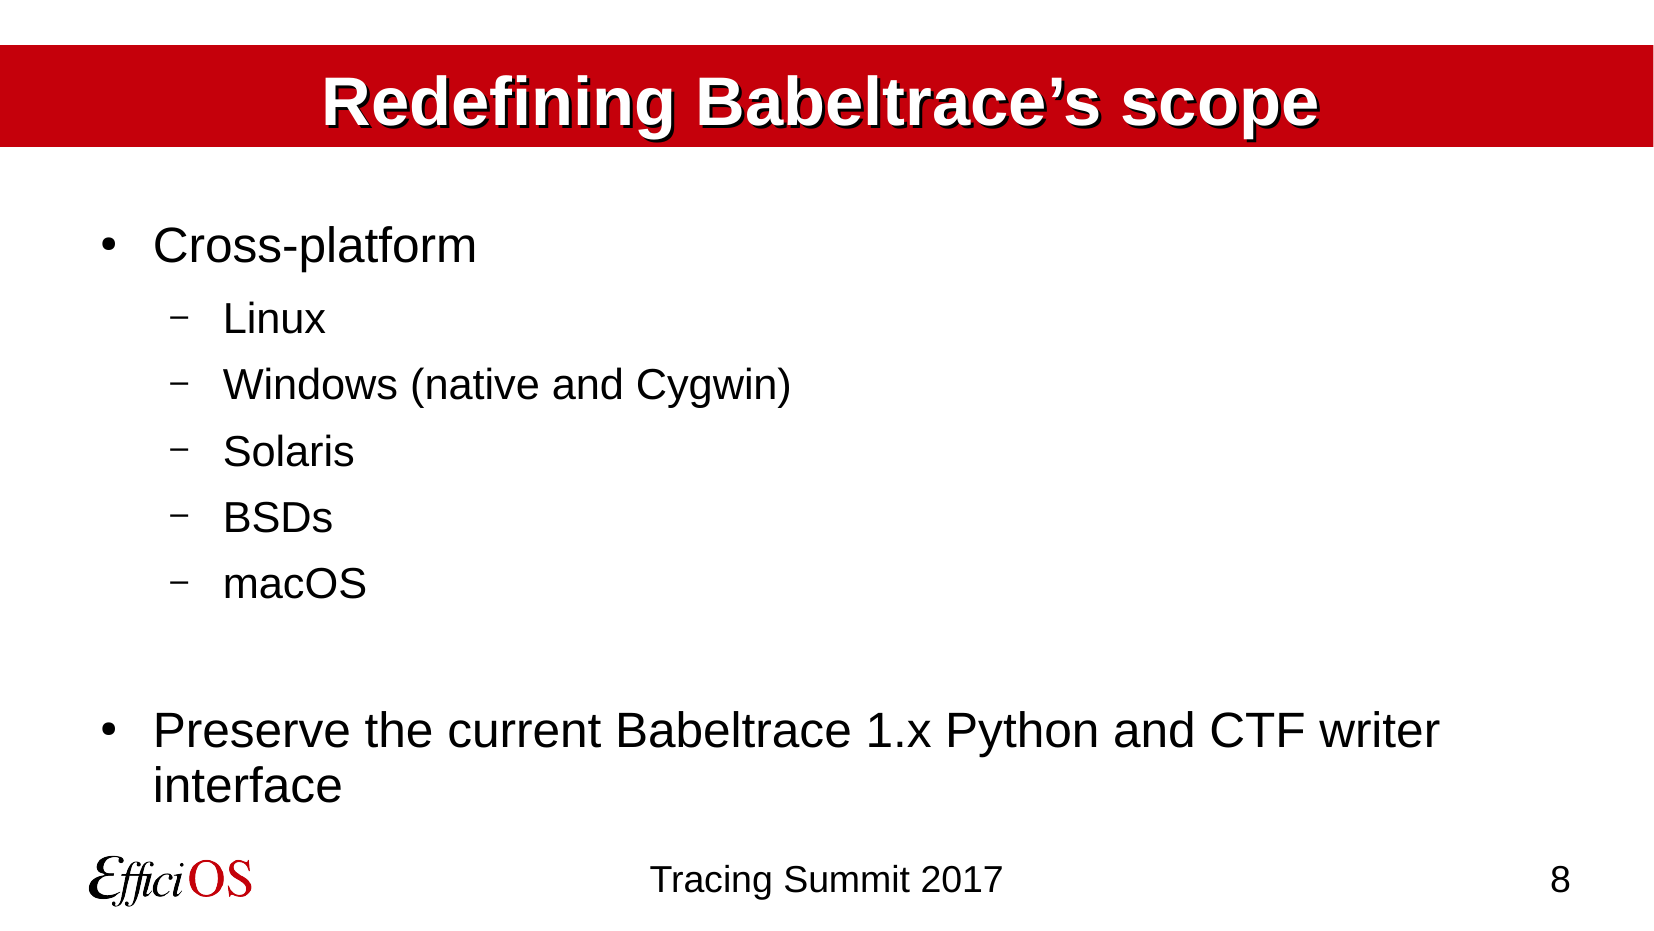

# Redefining Babeltrace’s scope
Cross-platform
Linux
Windows (native and Cygwin)
Solaris
BSDs
macOS
Preserve the current Babeltrace 1.x Python and CTF writer interface
Tracing Summit 2017
8